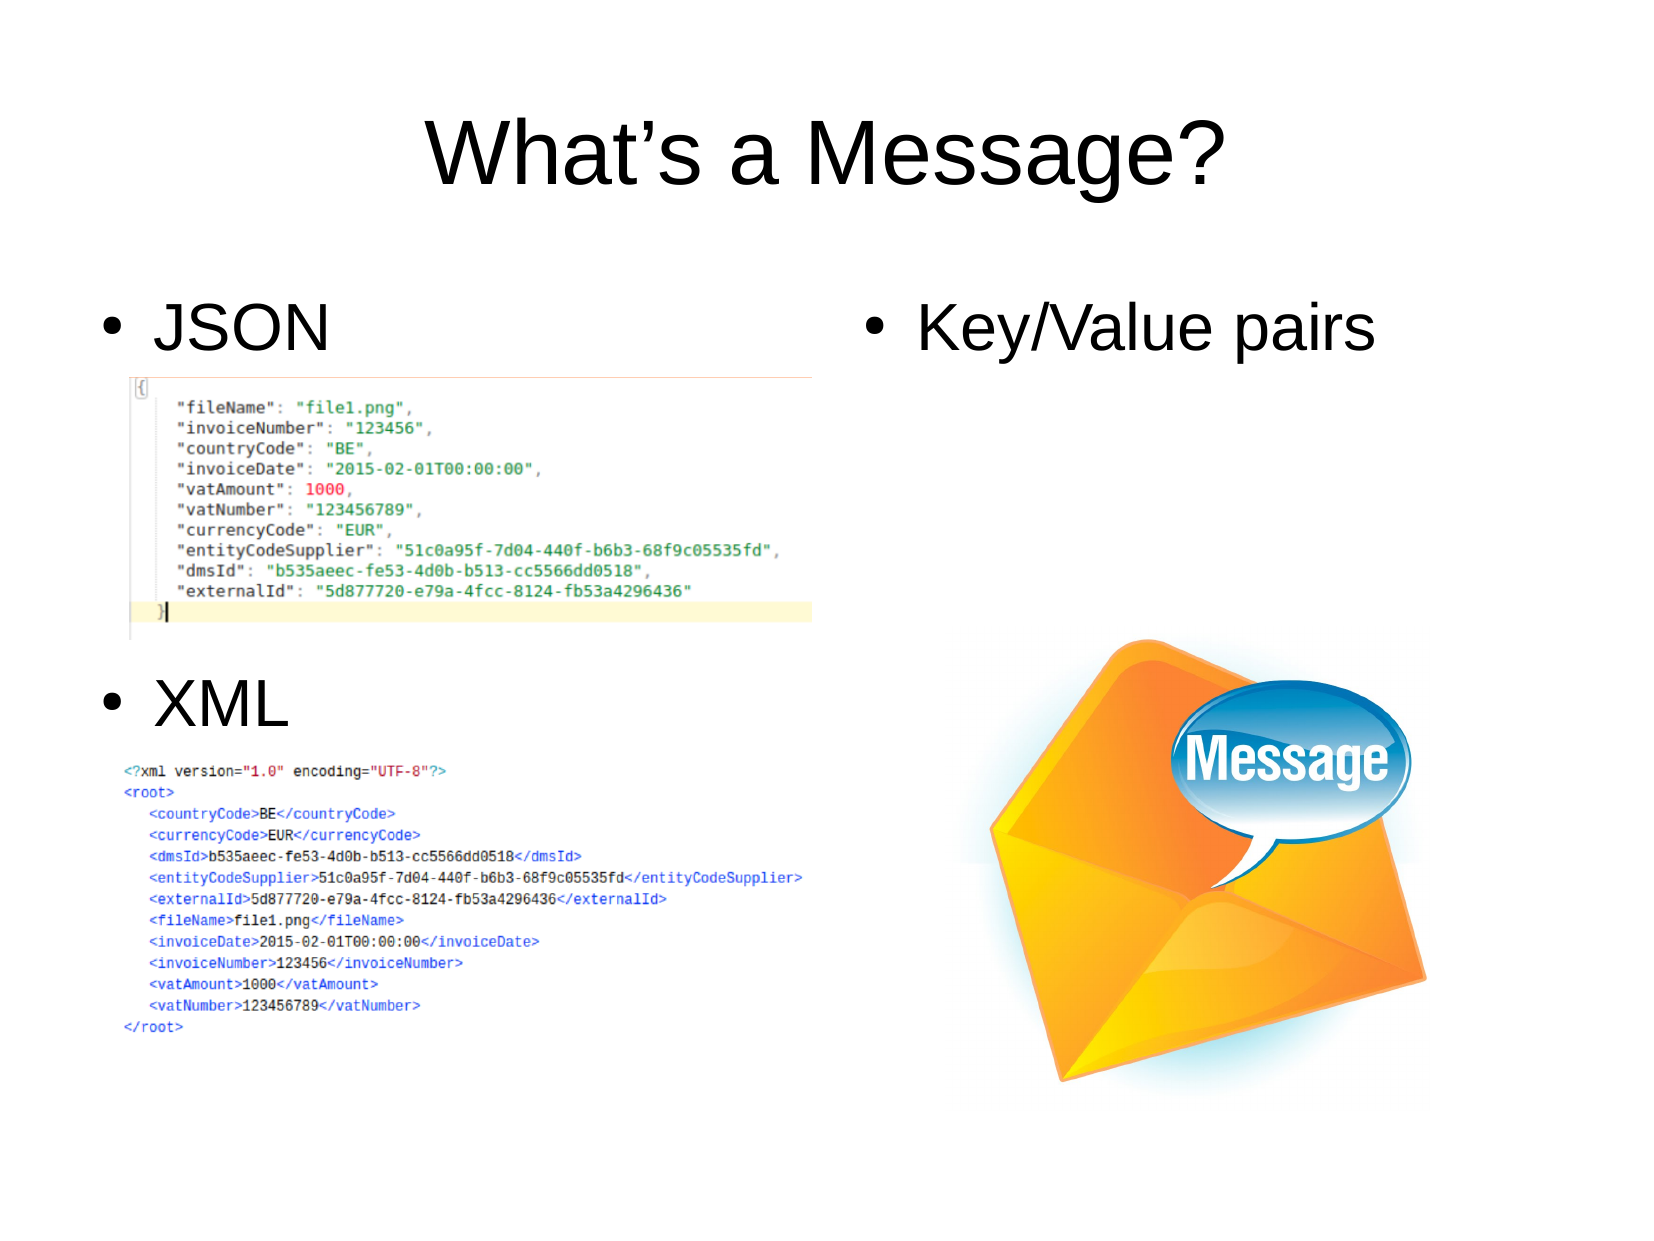

# What’s a Message?
JSON
Key/Value pairs
XML